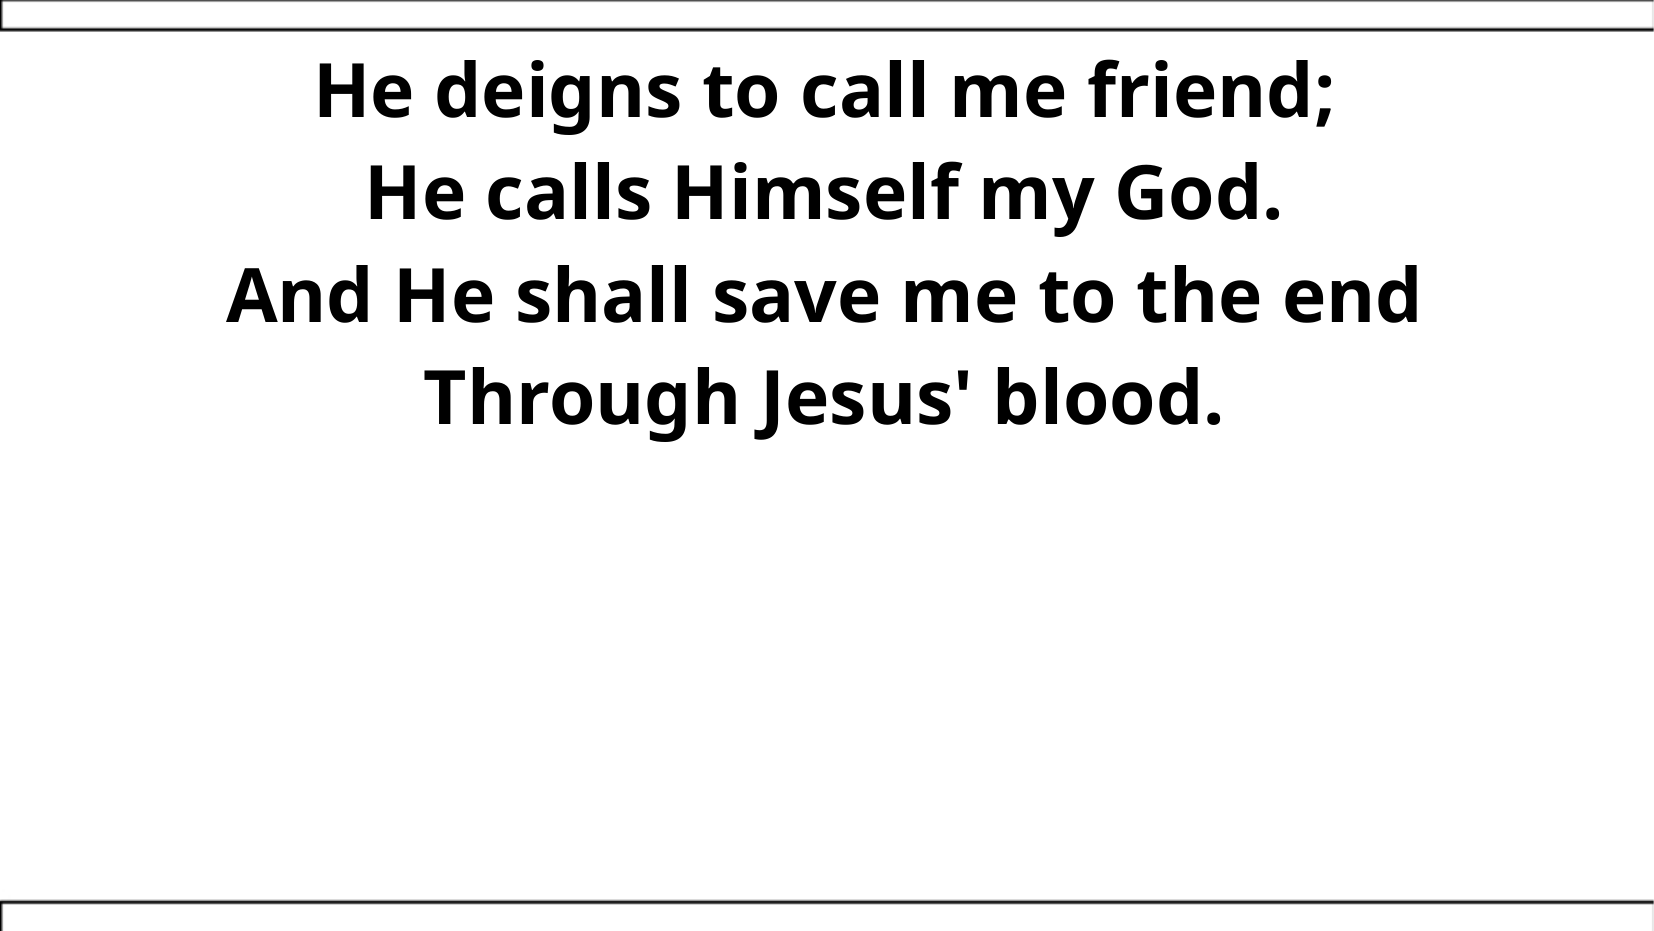

He deigns to call me friend;
He calls Himself my God.
And He shall save me to the end
Through Jesus' blood.